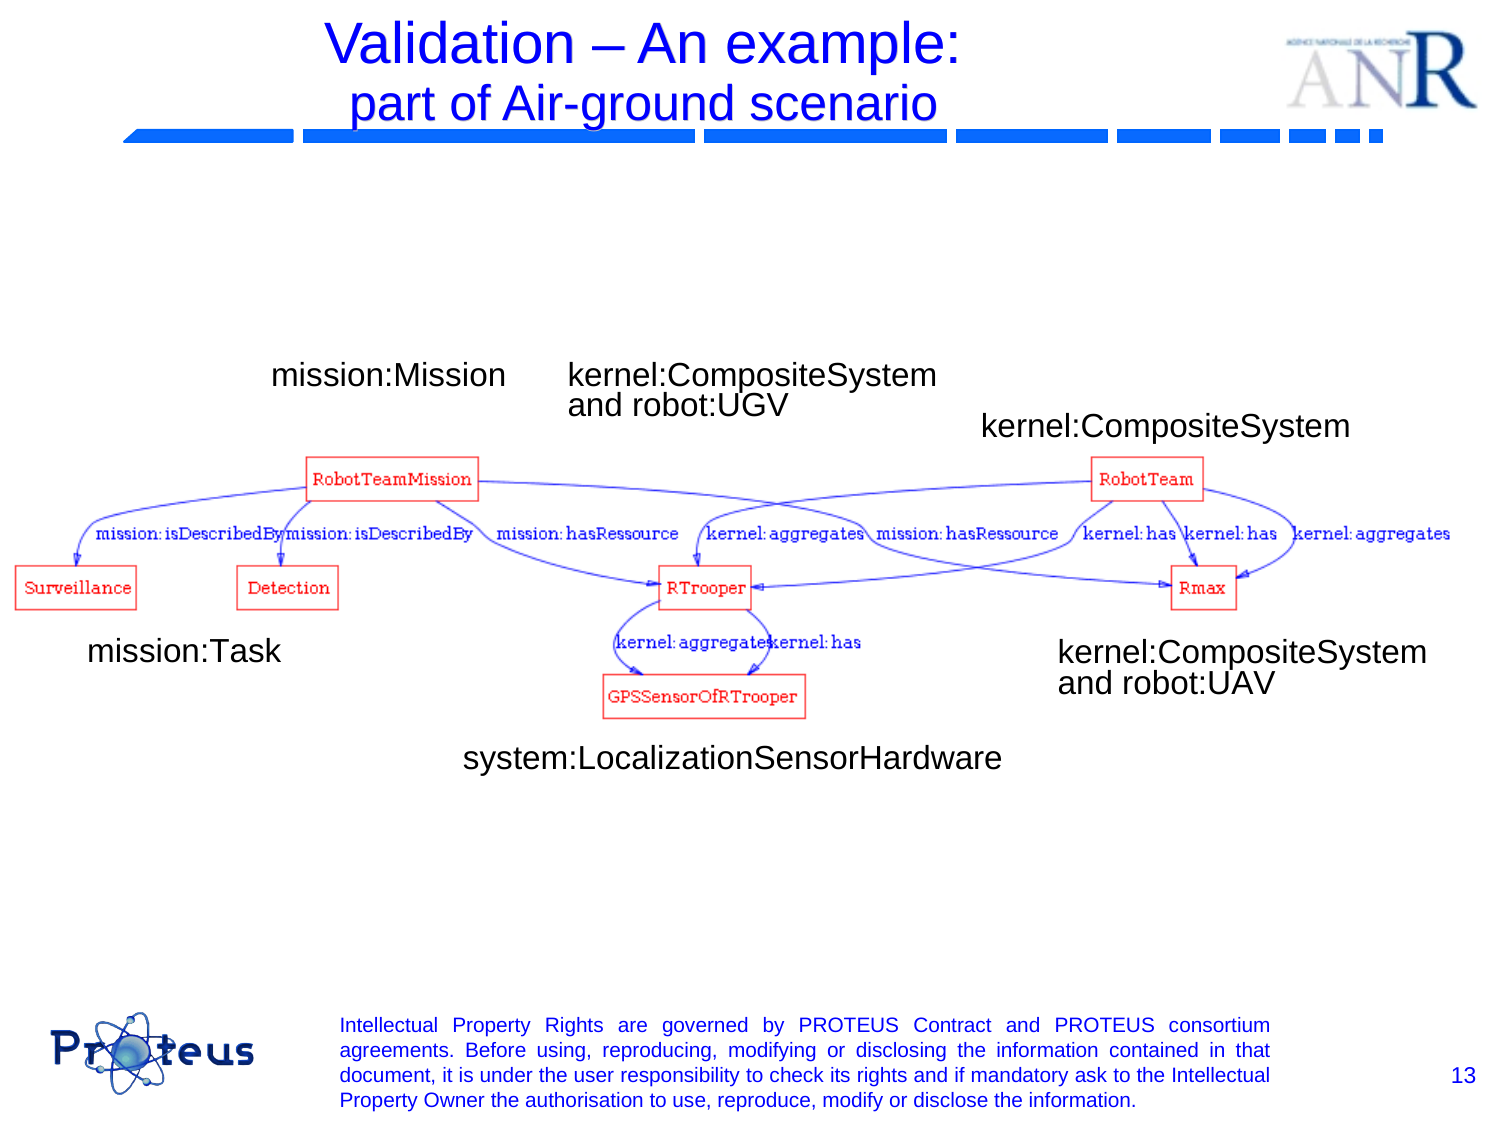

# Validation – An example: part of Air-ground scenario
kernel:CompositeSystem
and robot:UGV
mission:Mission
kernel:CompositeSystem
mission:Task
kernel:CompositeSystem
and robot:UAV
system:LocalizationSensorHardware
13